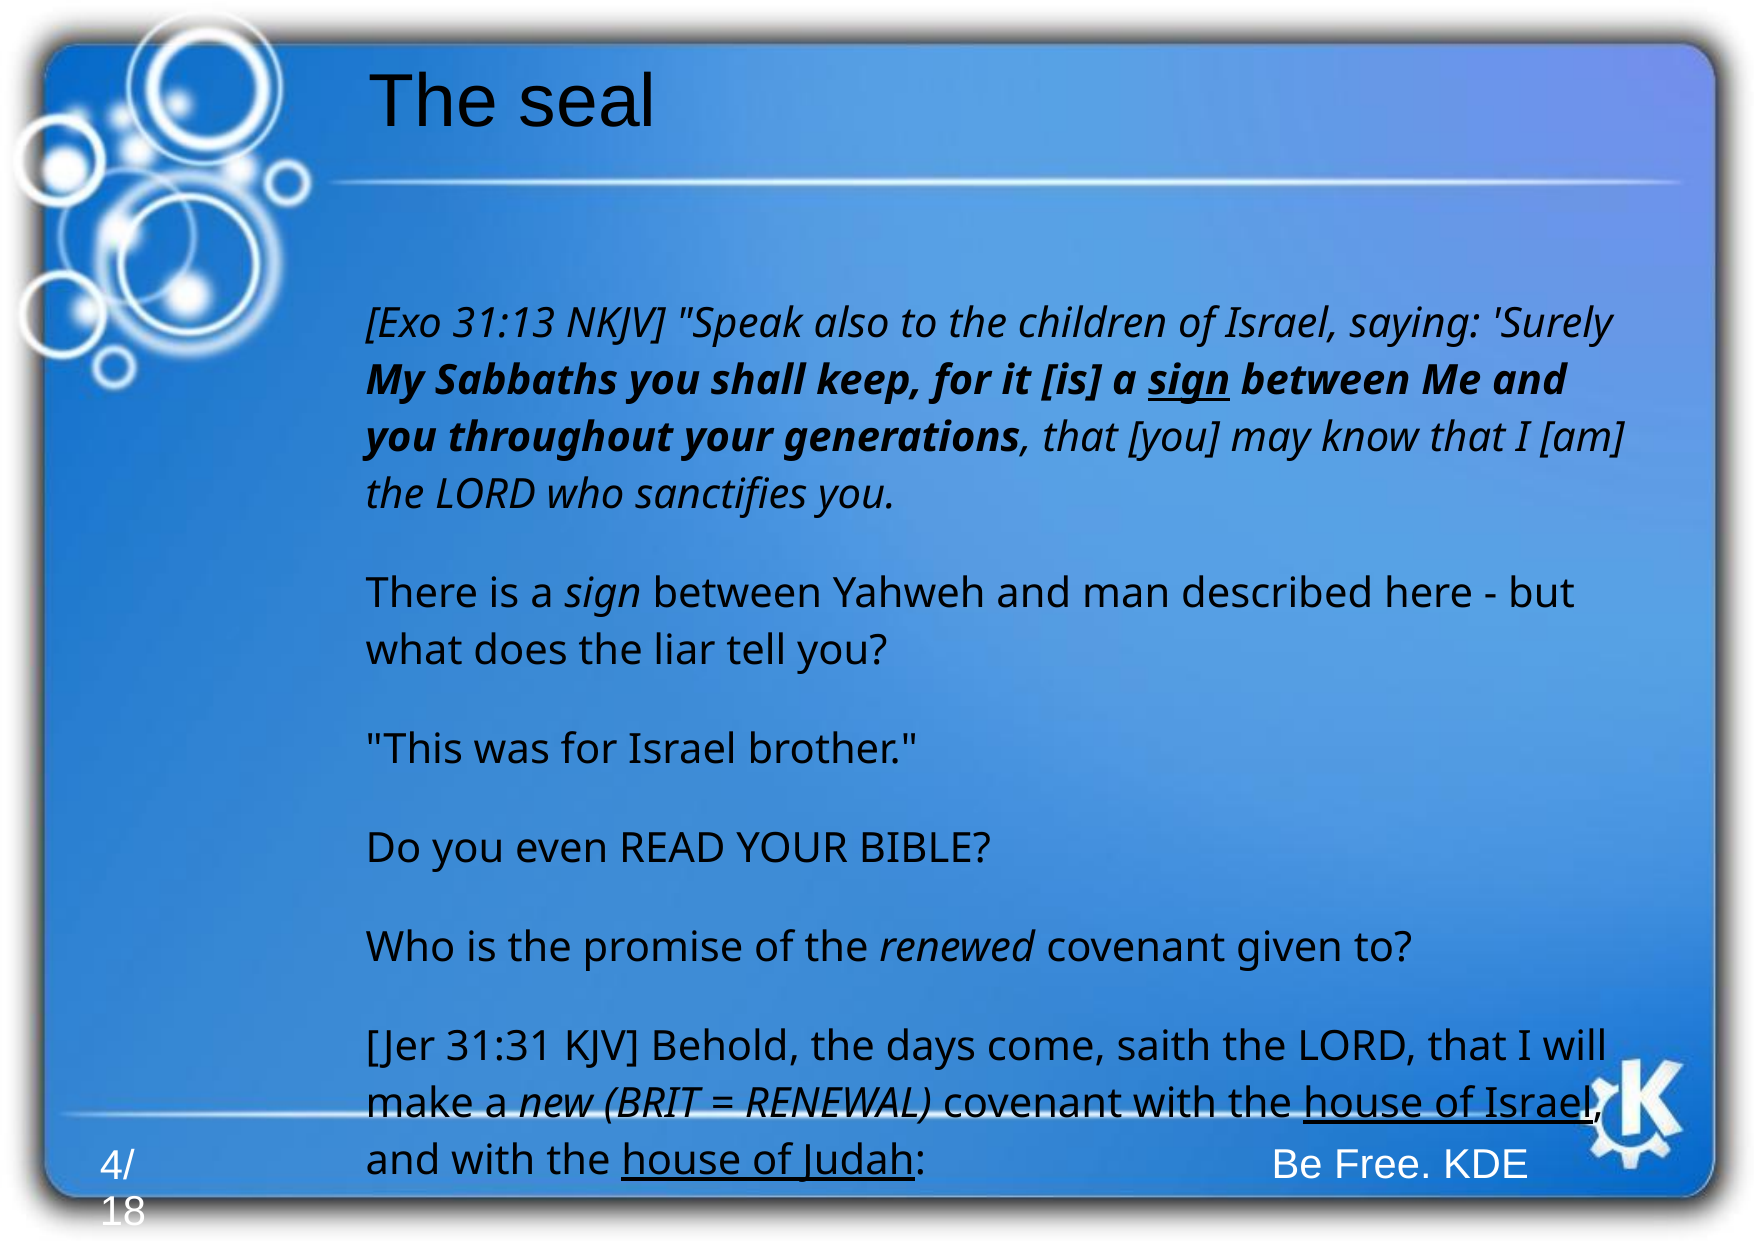

The seal
[Exo 31:13 NKJV] "Speak also to the children of Israel, saying: 'Surely My Sabbaths you shall keep, for it [is] a sign between Me and you throughout your generations, that [you] may know that I [am] the LORD who sanctifies you.
There is a sign between Yahweh and man described here - but what does the liar tell you?
"This was for Israel brother."
Do you even READ YOUR BIBLE?
Who is the promise of the renewed covenant given to?
[Jer 31:31 KJV] Behold, the days come, saith the LORD, that I will make a new (BRIT = RENEWAL) covenant with the house of Israel, and with the house of Judah: